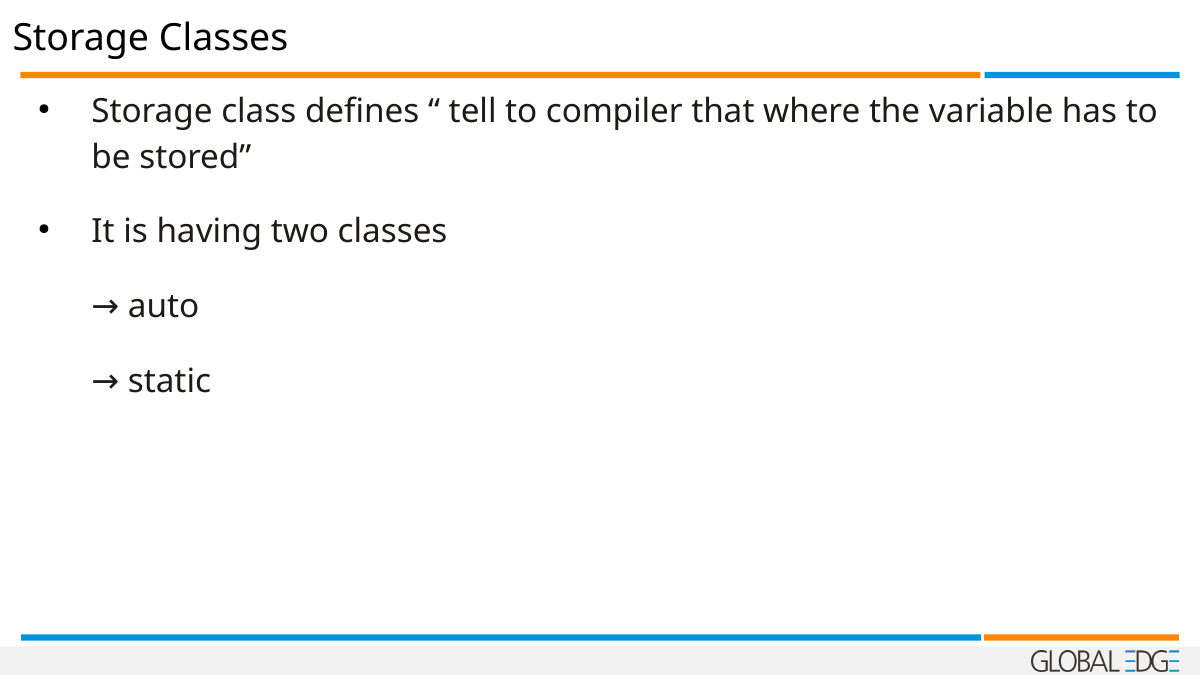

# Storage Classes
Storage class defines “ tell to compiler that where the variable has to be stored”
It is having two classes
→ auto
→ static